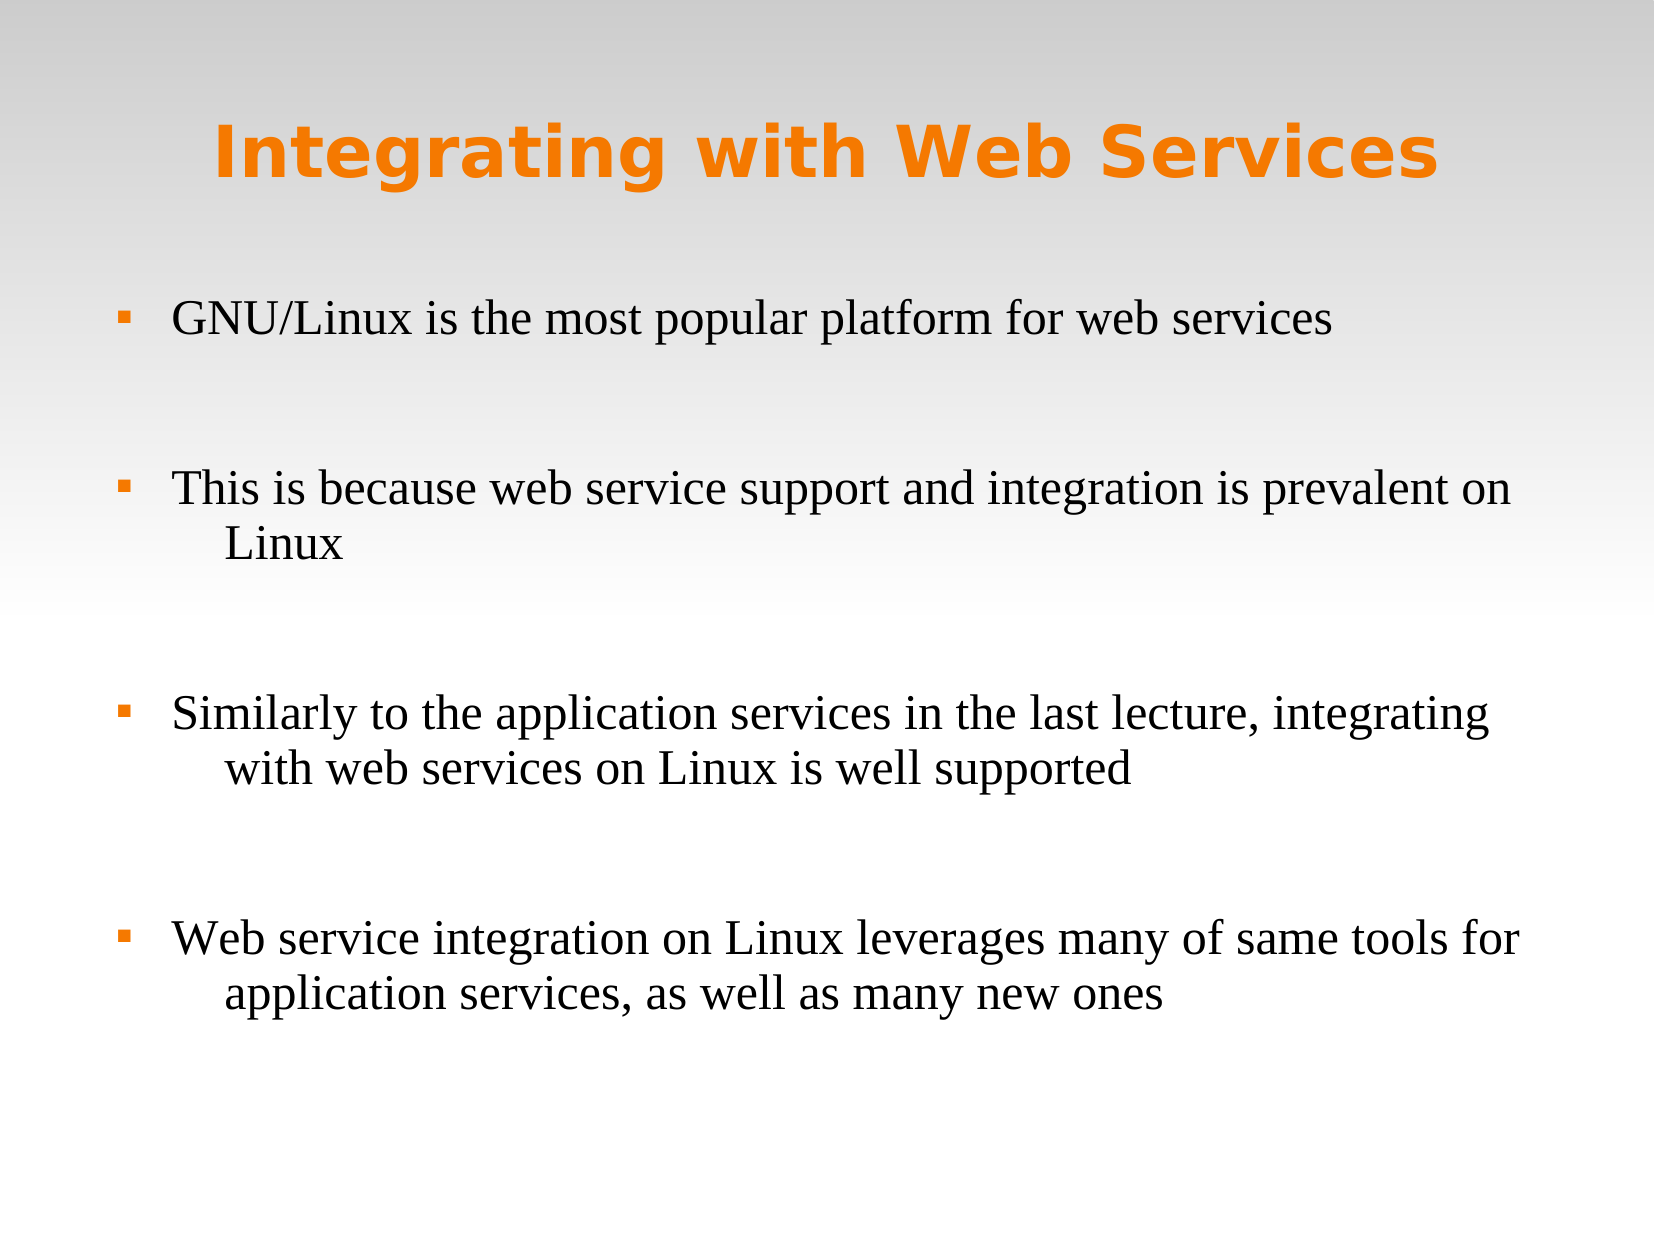

# Integrating with Web Services
GNU/Linux is the most popular platform for web services
This is because web service support and integration is prevalent on Linux
Similarly to the application services in the last lecture, integrating with web services on Linux is well supported
Web service integration on Linux leverages many of same tools for application services, as well as many new ones